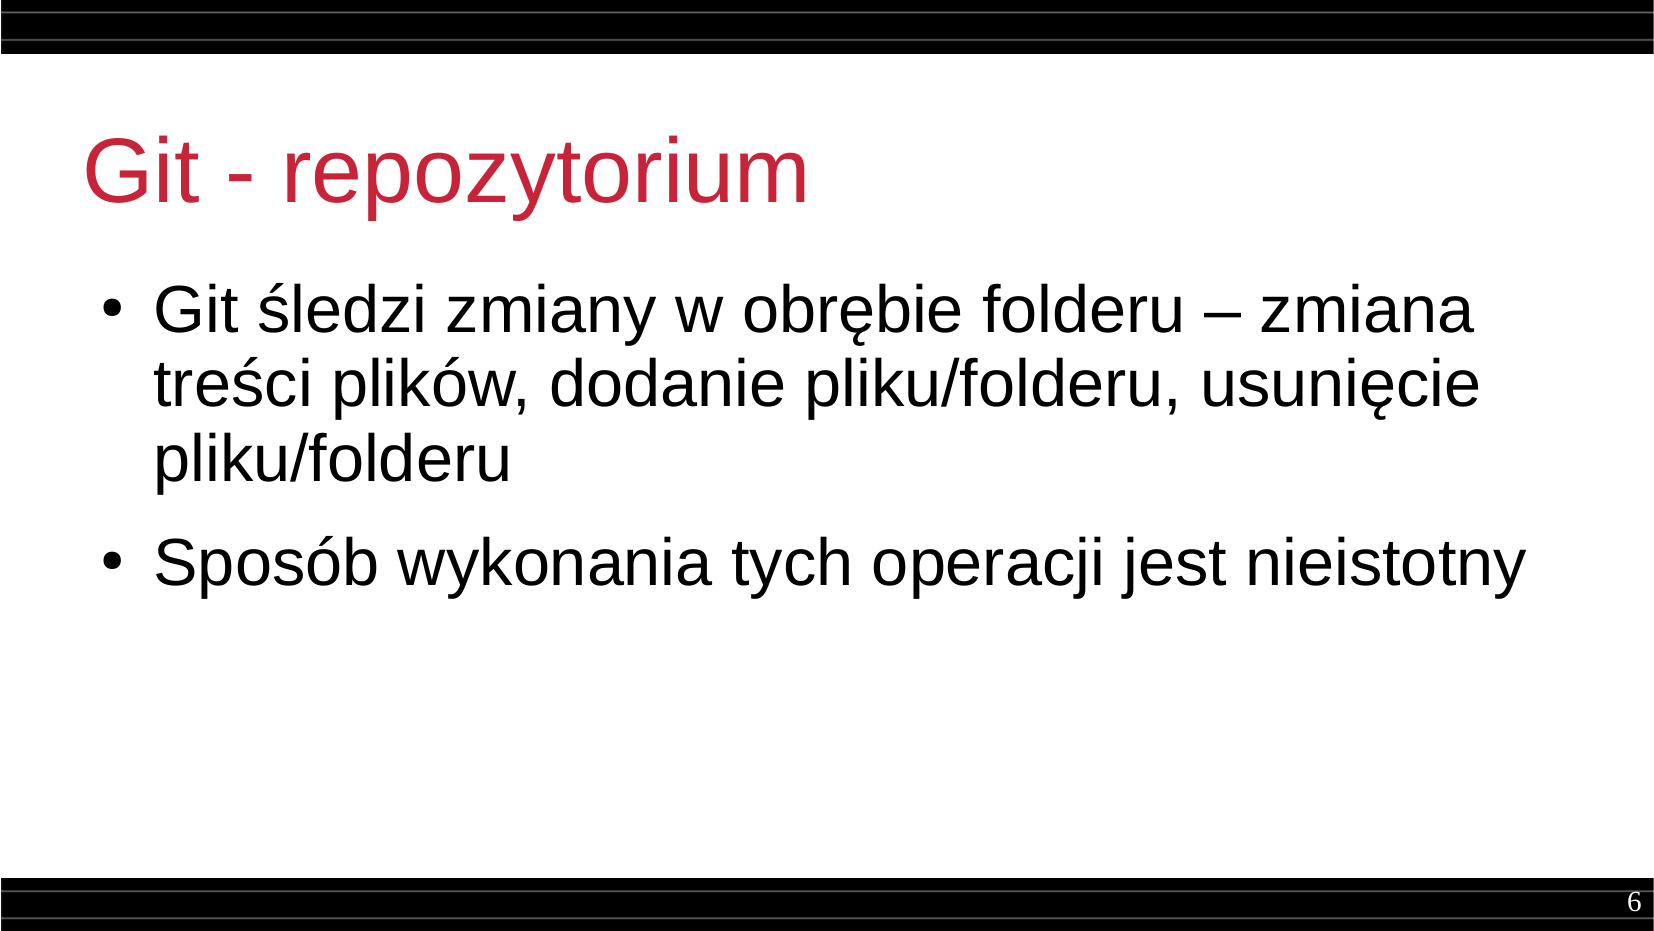

# Git - repozytorium
Git śledzi zmiany w obrębie folderu – zmiana treści plików, dodanie pliku/folderu, usunięcie pliku/folderu
Sposób wykonania tych operacji jest nieistotny